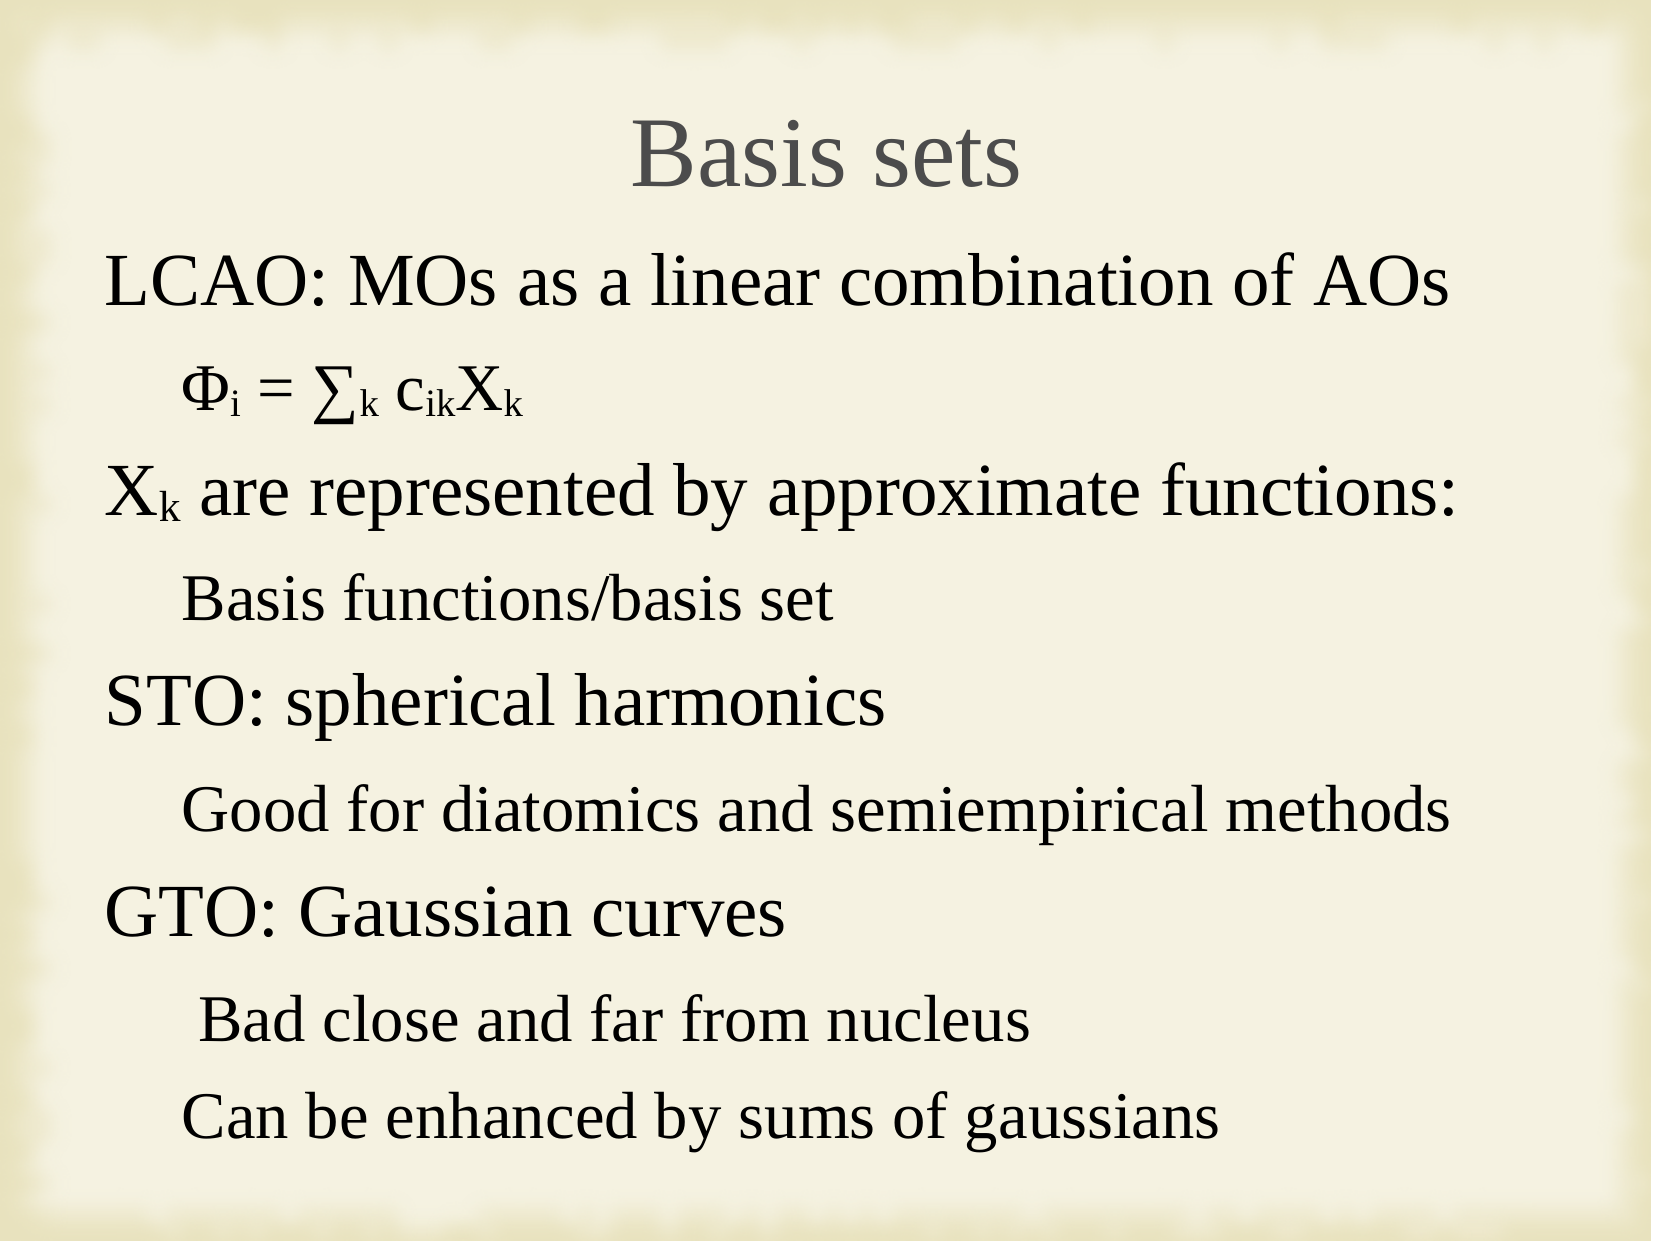

# Basis sets
LCAO: MOs as a linear combination of AOs
Φi = ∑k cikΧk
Χk are represented by approximate functions:
Basis functions/basis set
STO: spherical harmonics
Good for diatomics and semiempirical methods
GTO: Gaussian curves
 Bad close and far from nucleus
Can be enhanced by sums of gaussians